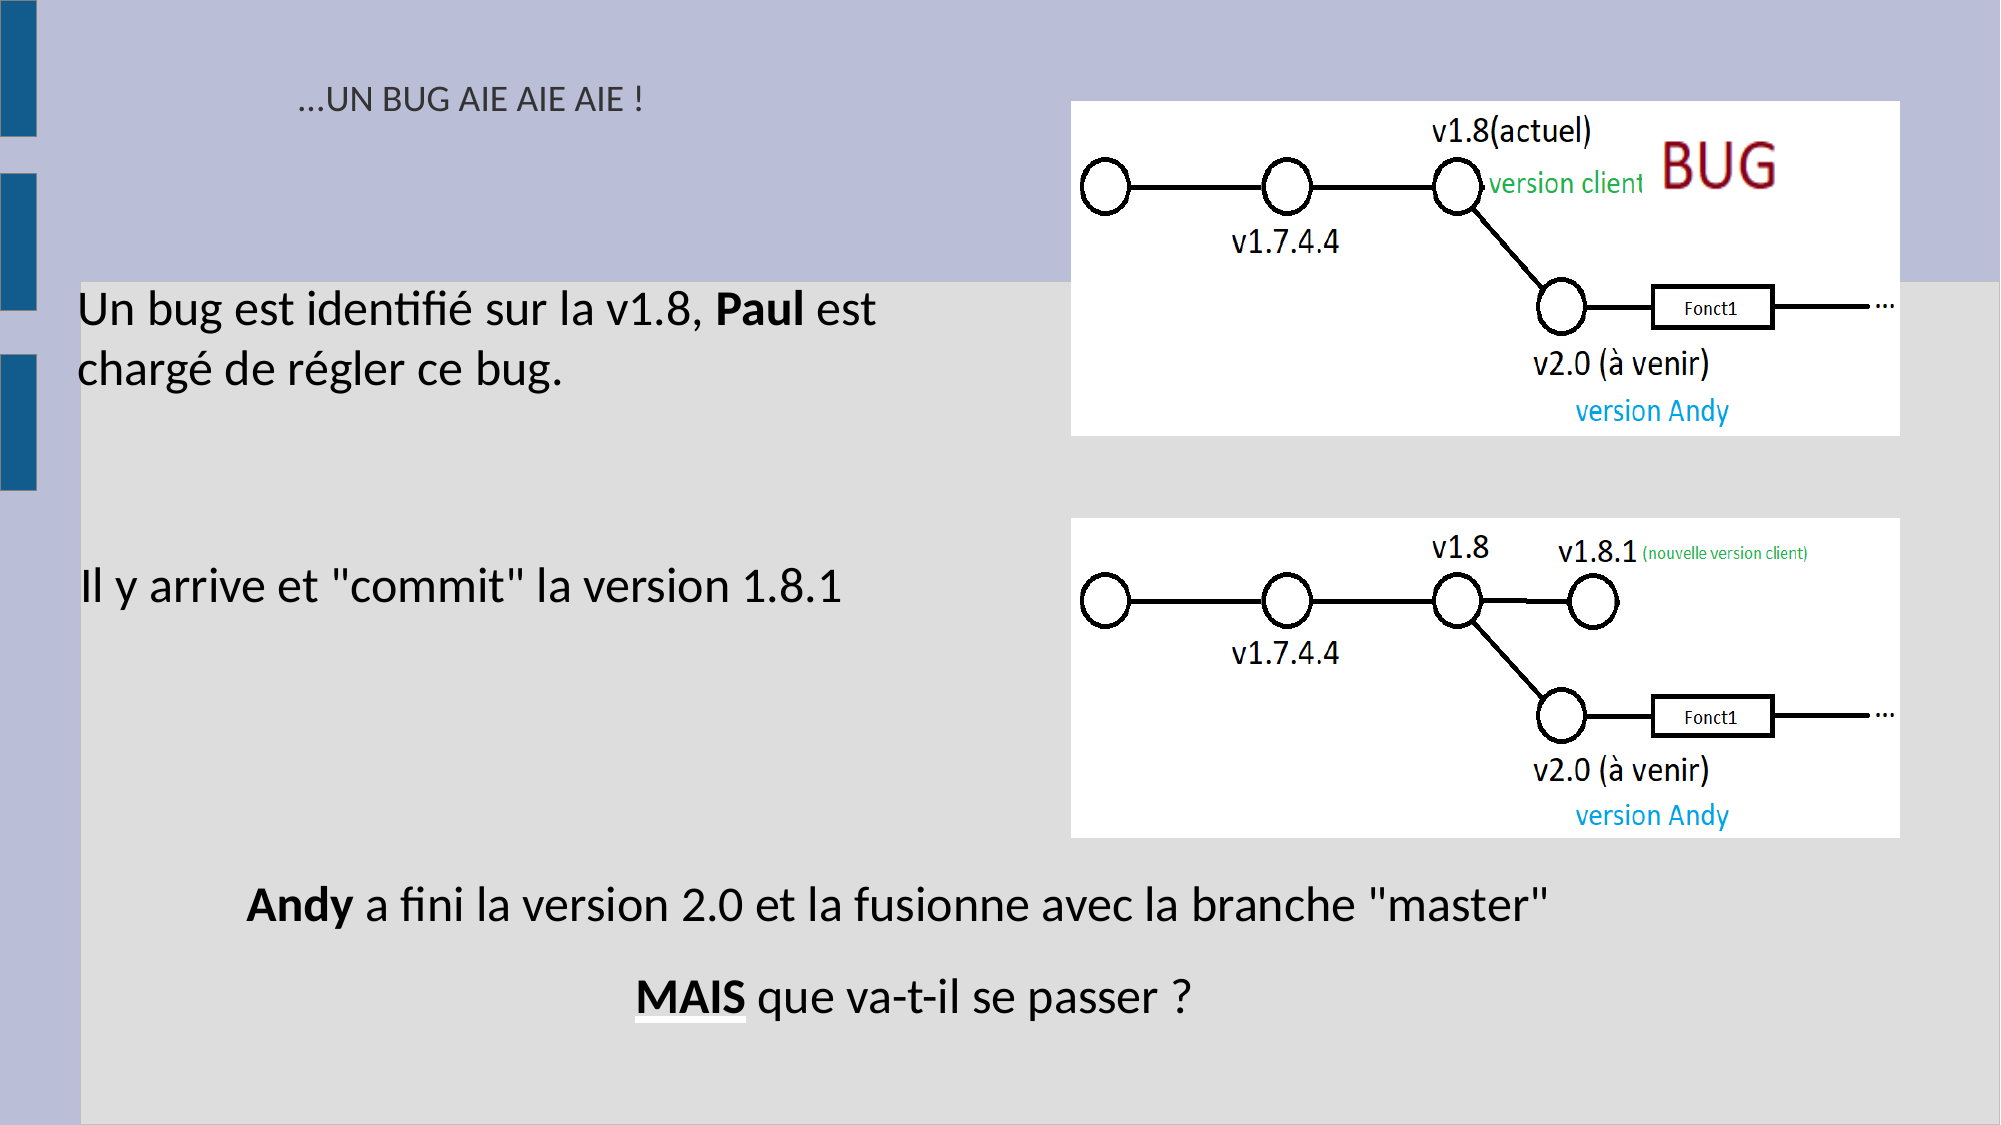

# ...UN BUG AIE AIE AIE !
Un bug est identifié sur la v1.8, Paul est chargé de régler ce bug.
Il y arrive et "commit" la version 1.8.1
Andy a fini la version 2.0 et la fusionne avec la branche "master"
MAIS que va-t-il se passer ?